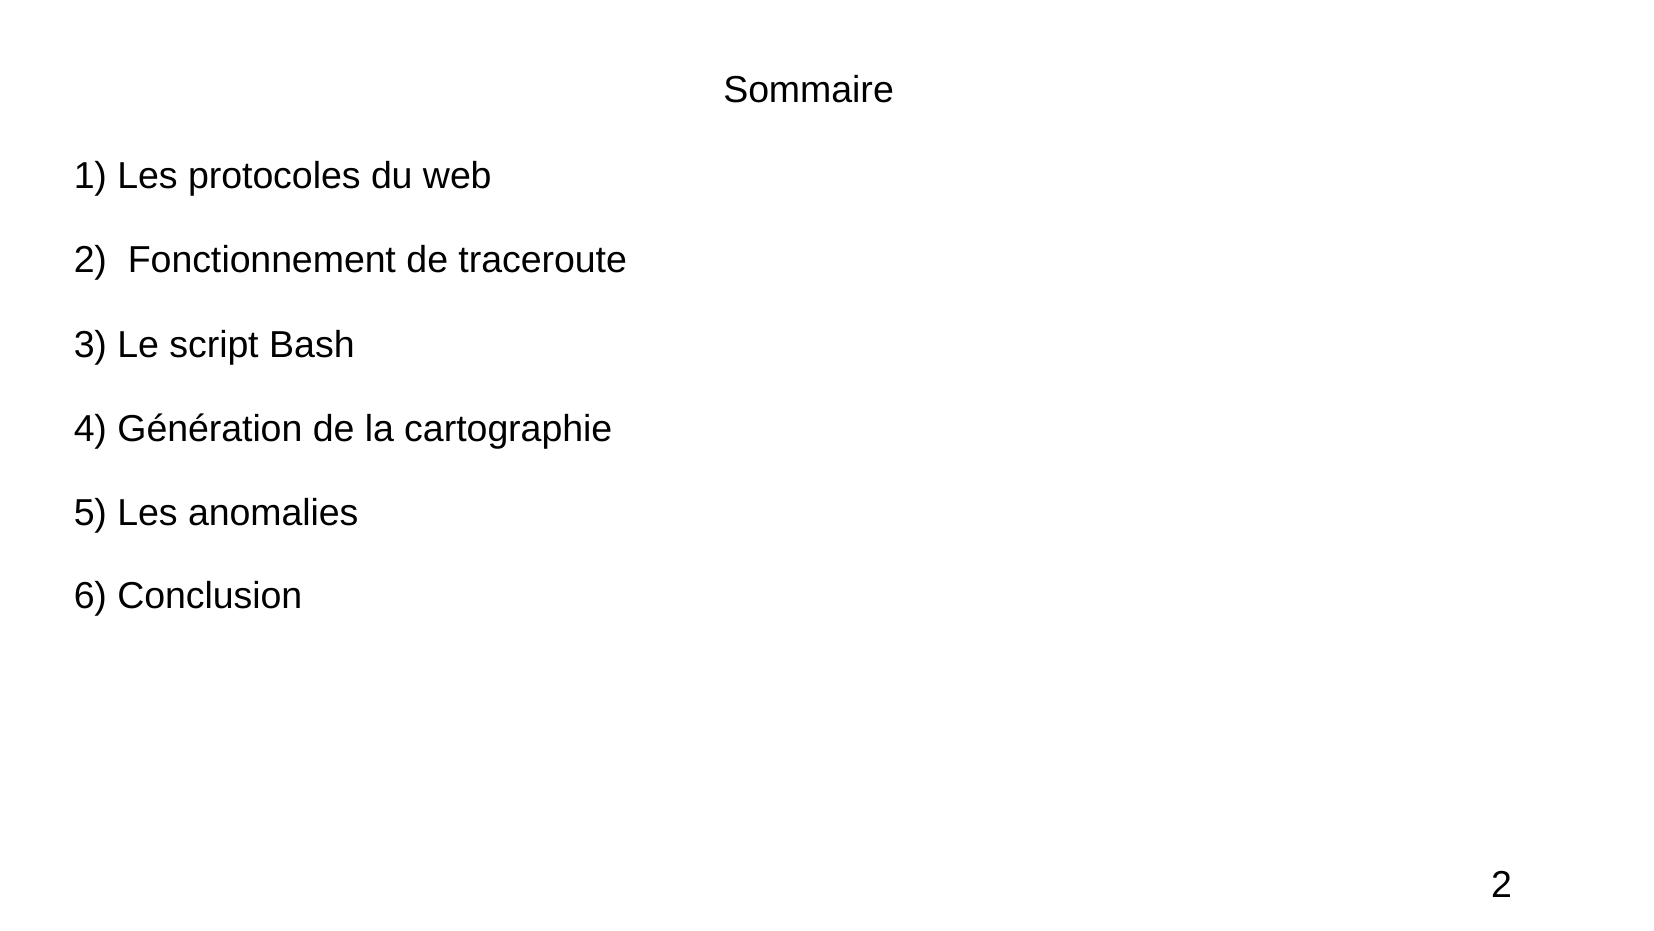

Sommaire
1) Les protocoles du web
2) Fonctionnement de traceroute
3) Le script Bash
4) Génération de la cartographie
5) Les anomalies
6) Conclusion
# Sommaire